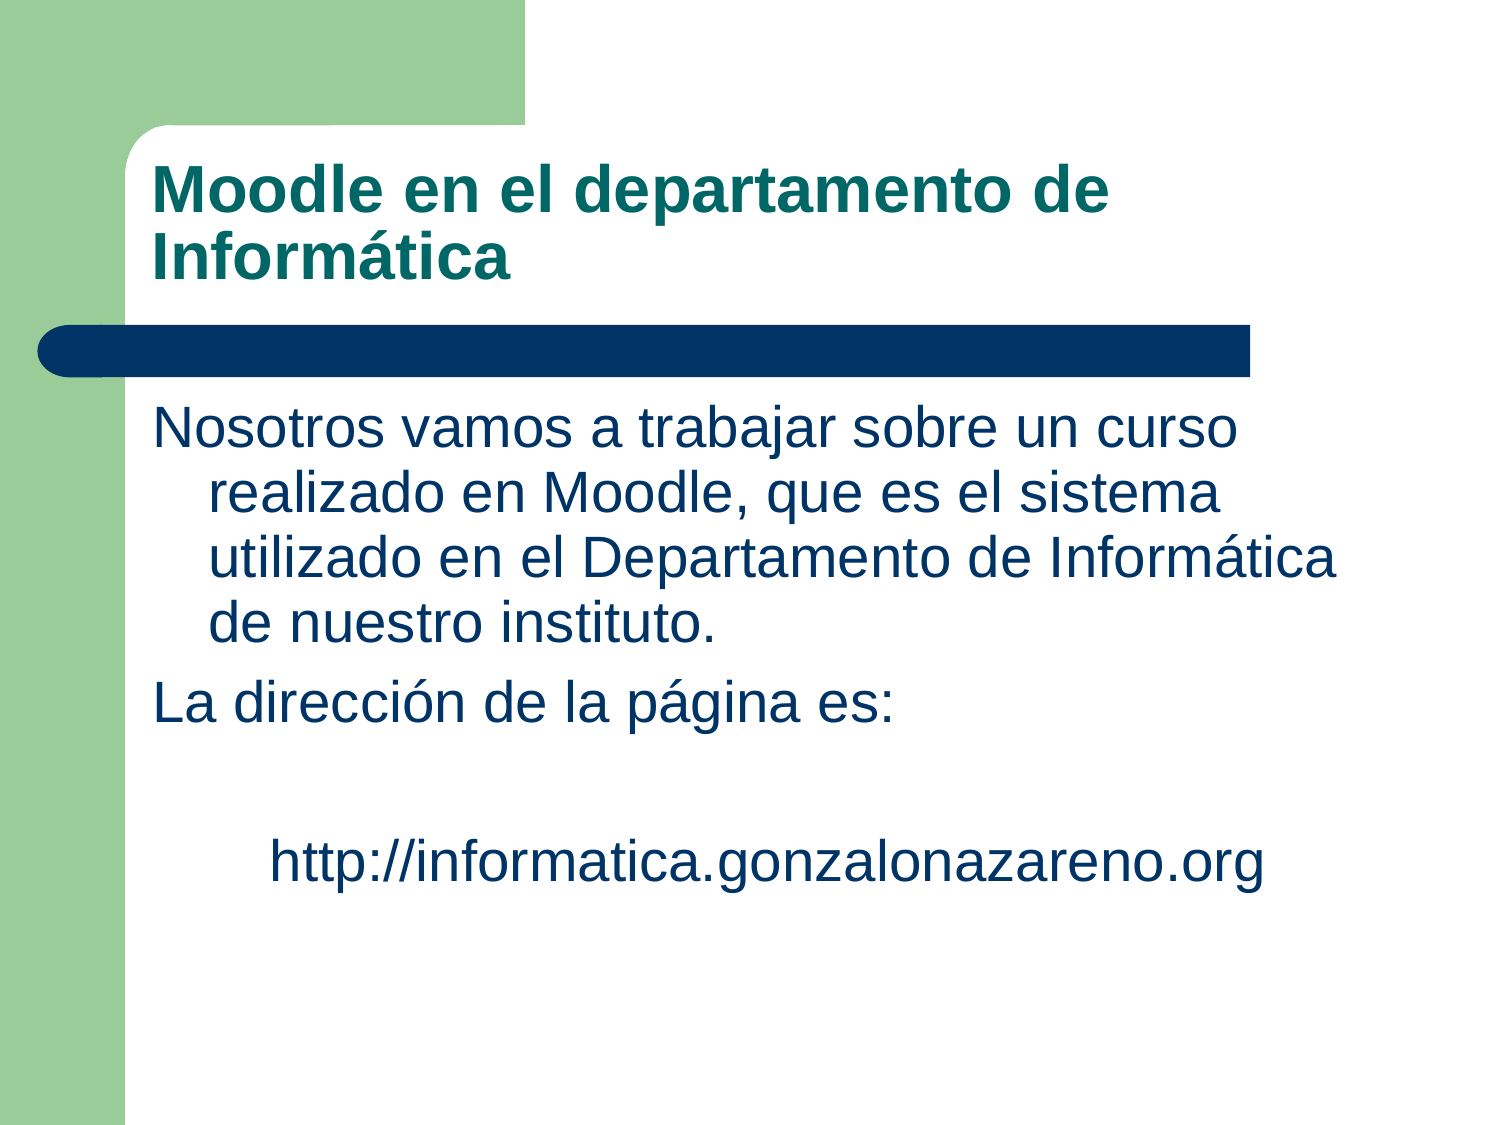

# Moodle en el departamento de Informática
Nosotros vamos a trabajar sobre un curso realizado en Moodle, que es el sistema utilizado en el Departamento de Informática de nuestro instituto.
La dirección de la página es:
http://informatica.gonzalonazareno.org